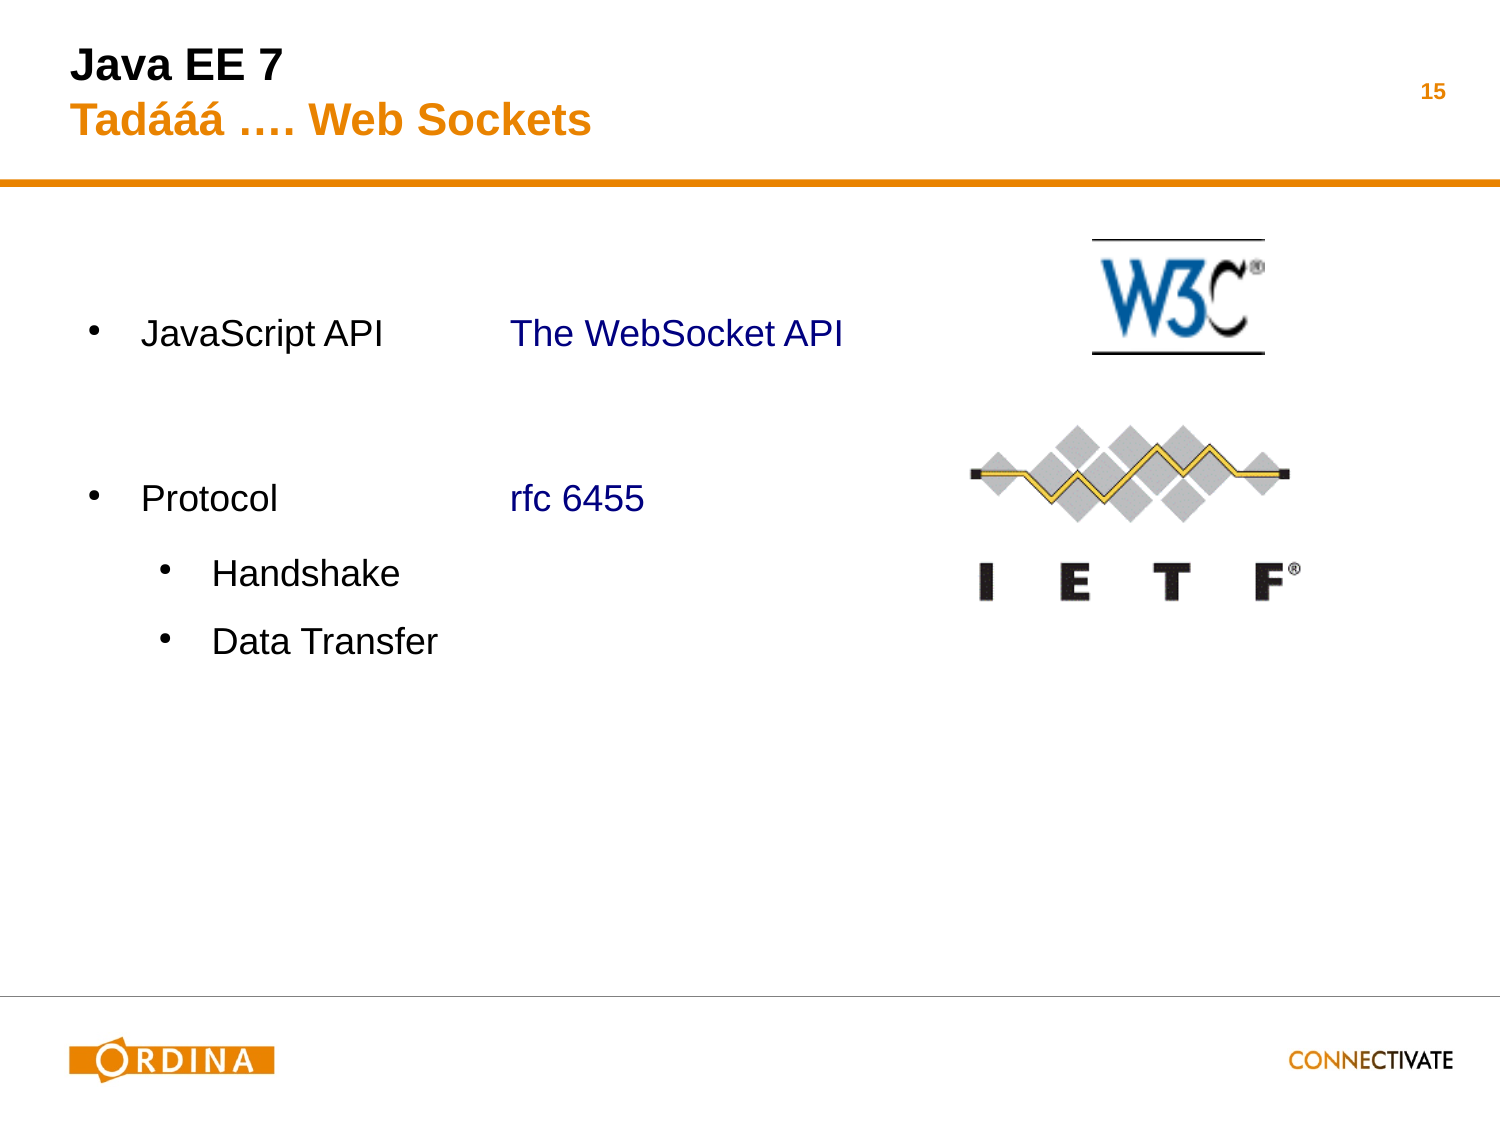

# Java EE 7 Tadááá …. Web Sockets
JavaScript API		The WebSocket API
Protocol				rfc 6455
Handshake
Data Transfer